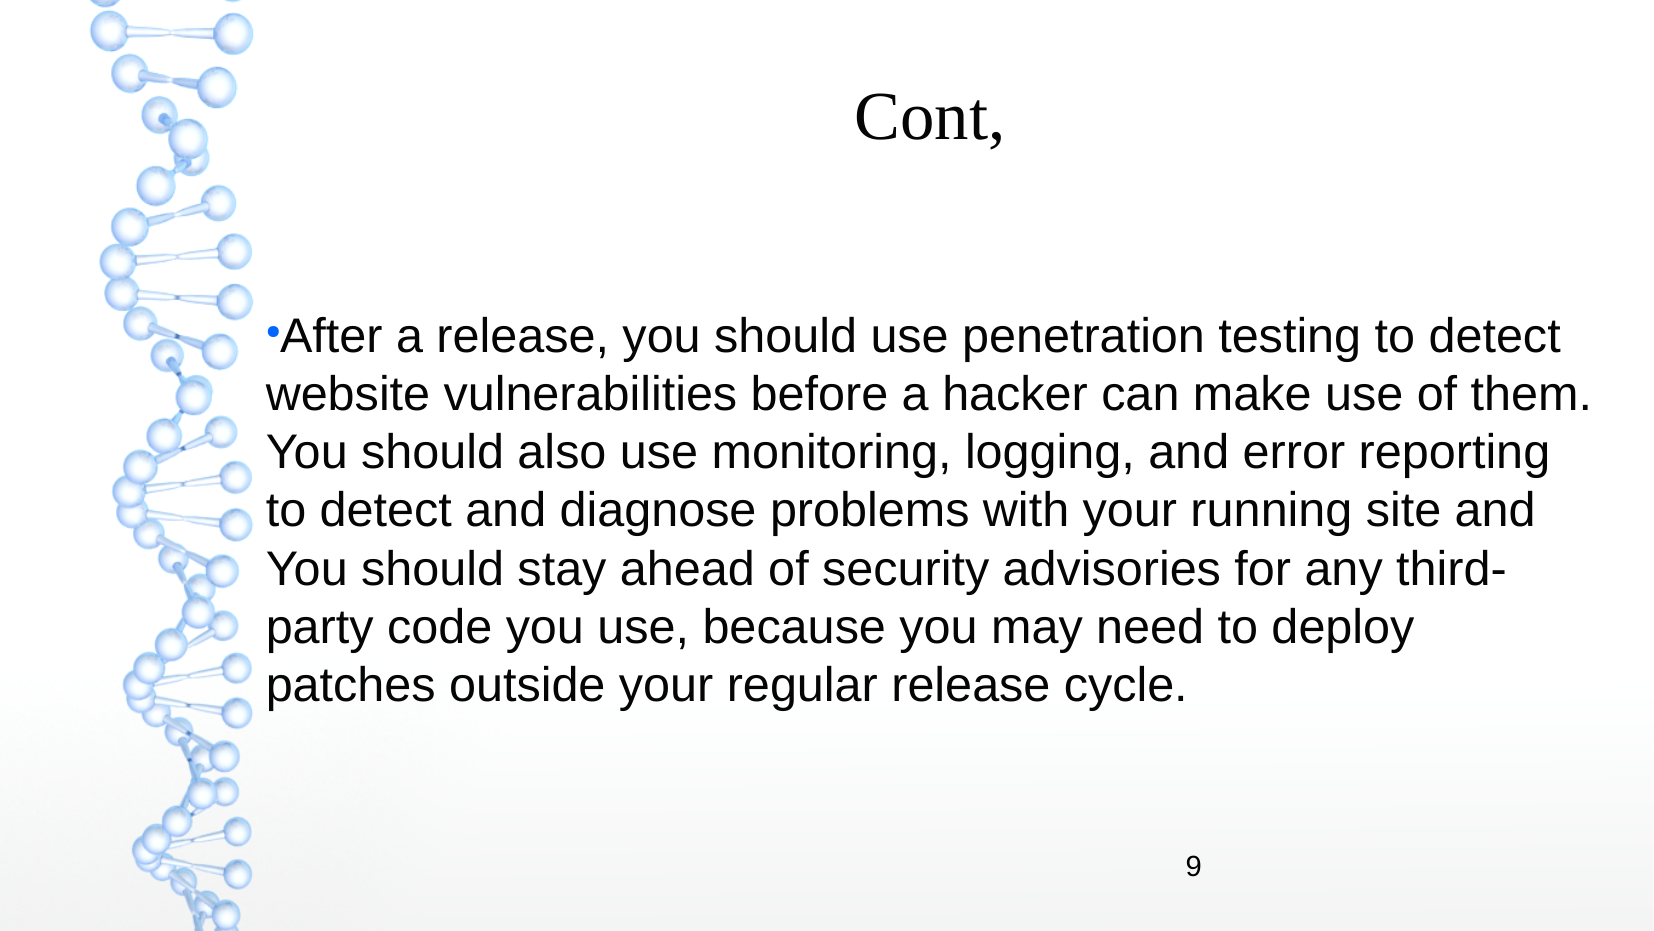

# Cont,
After a release, you should use penetration testing to detect website vulnerabilities before a hacker can make use of them. You should also use monitoring, logging, and error reporting to detect and diagnose problems with your running site and You should stay ahead of security advisories for any third-party code you use, because you may need to deploy patches outside your regular release cycle.